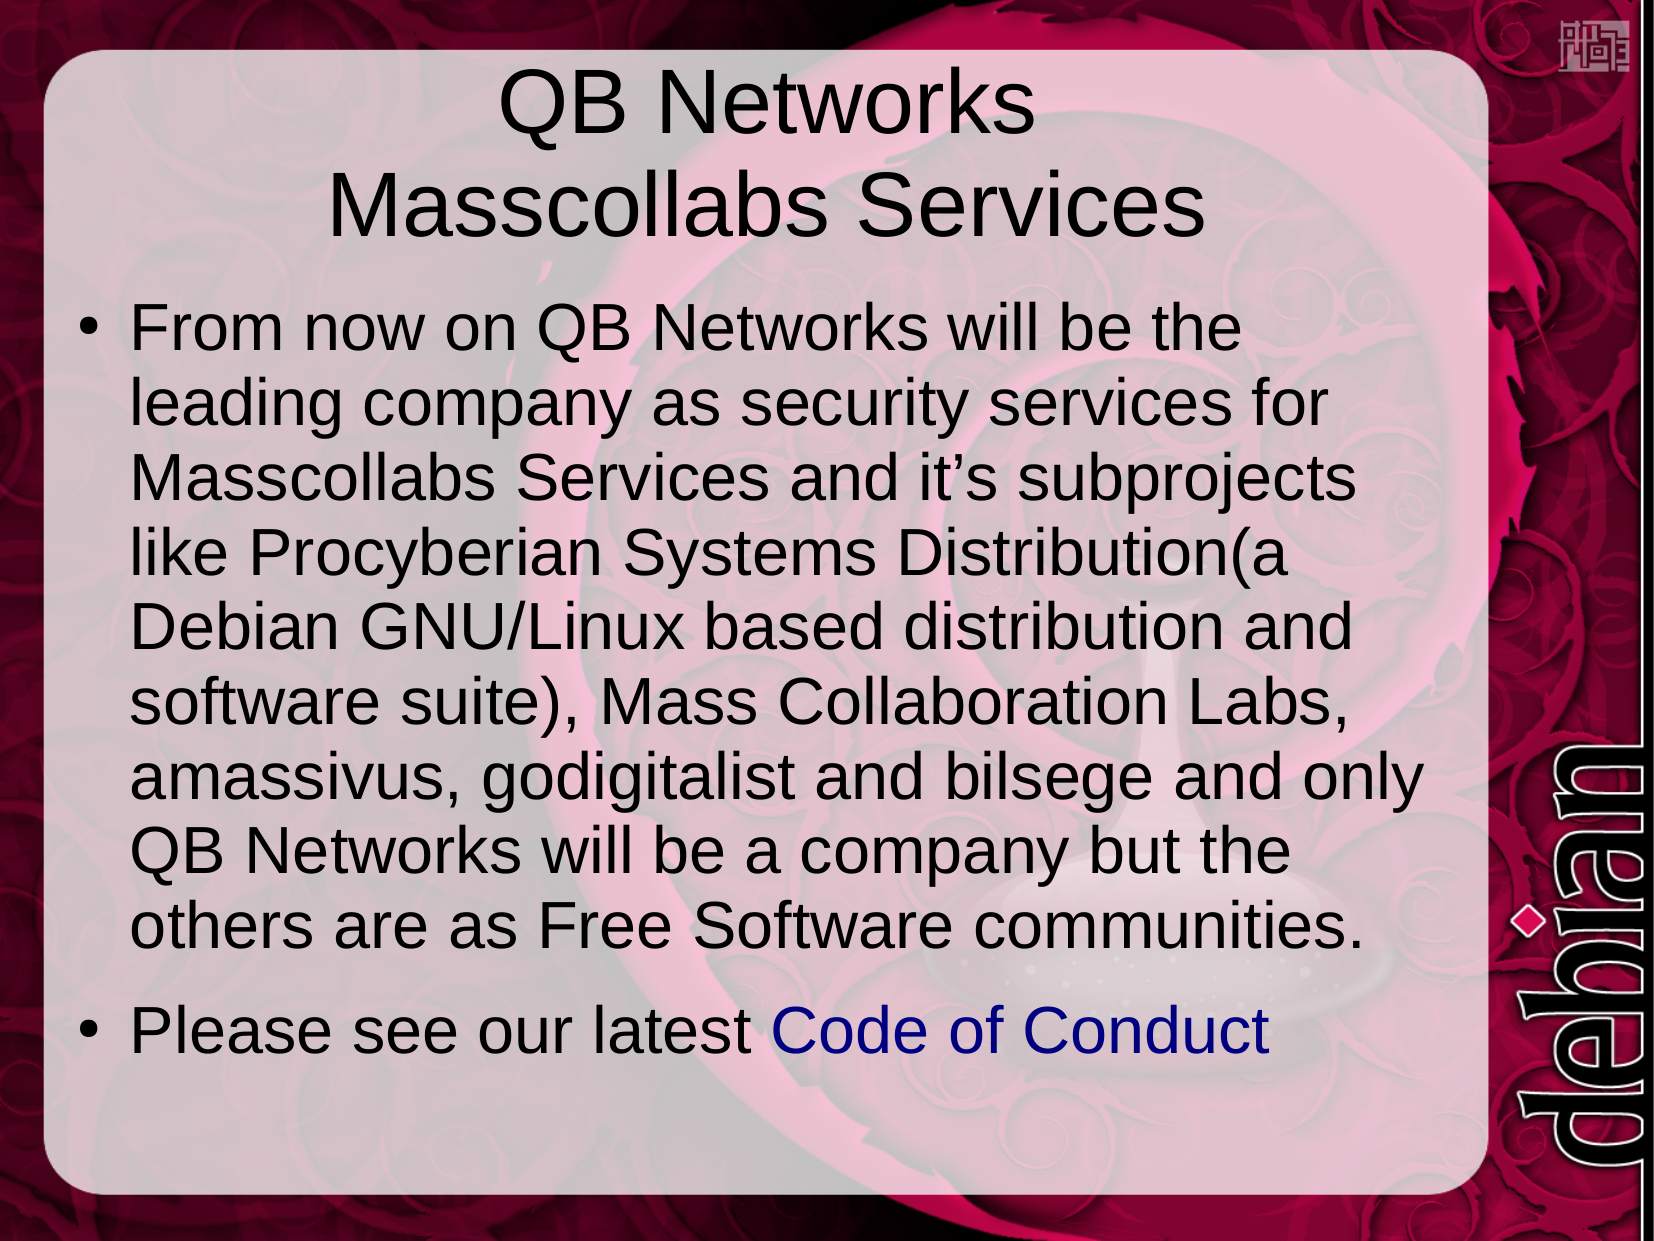

# QB Networks Masscollabs Services
From now on QB Networks will be the leading company as security services for Masscollabs Services and it’s subprojects like Procyberian Systems Distribution(a Debian GNU/Linux based distribution and software suite), Mass Collaboration Labs, amassivus, godigitalist and bilsege and only QB Networks will be a company but the others are as Free Software communities.
Please see our latest Code of Conduct